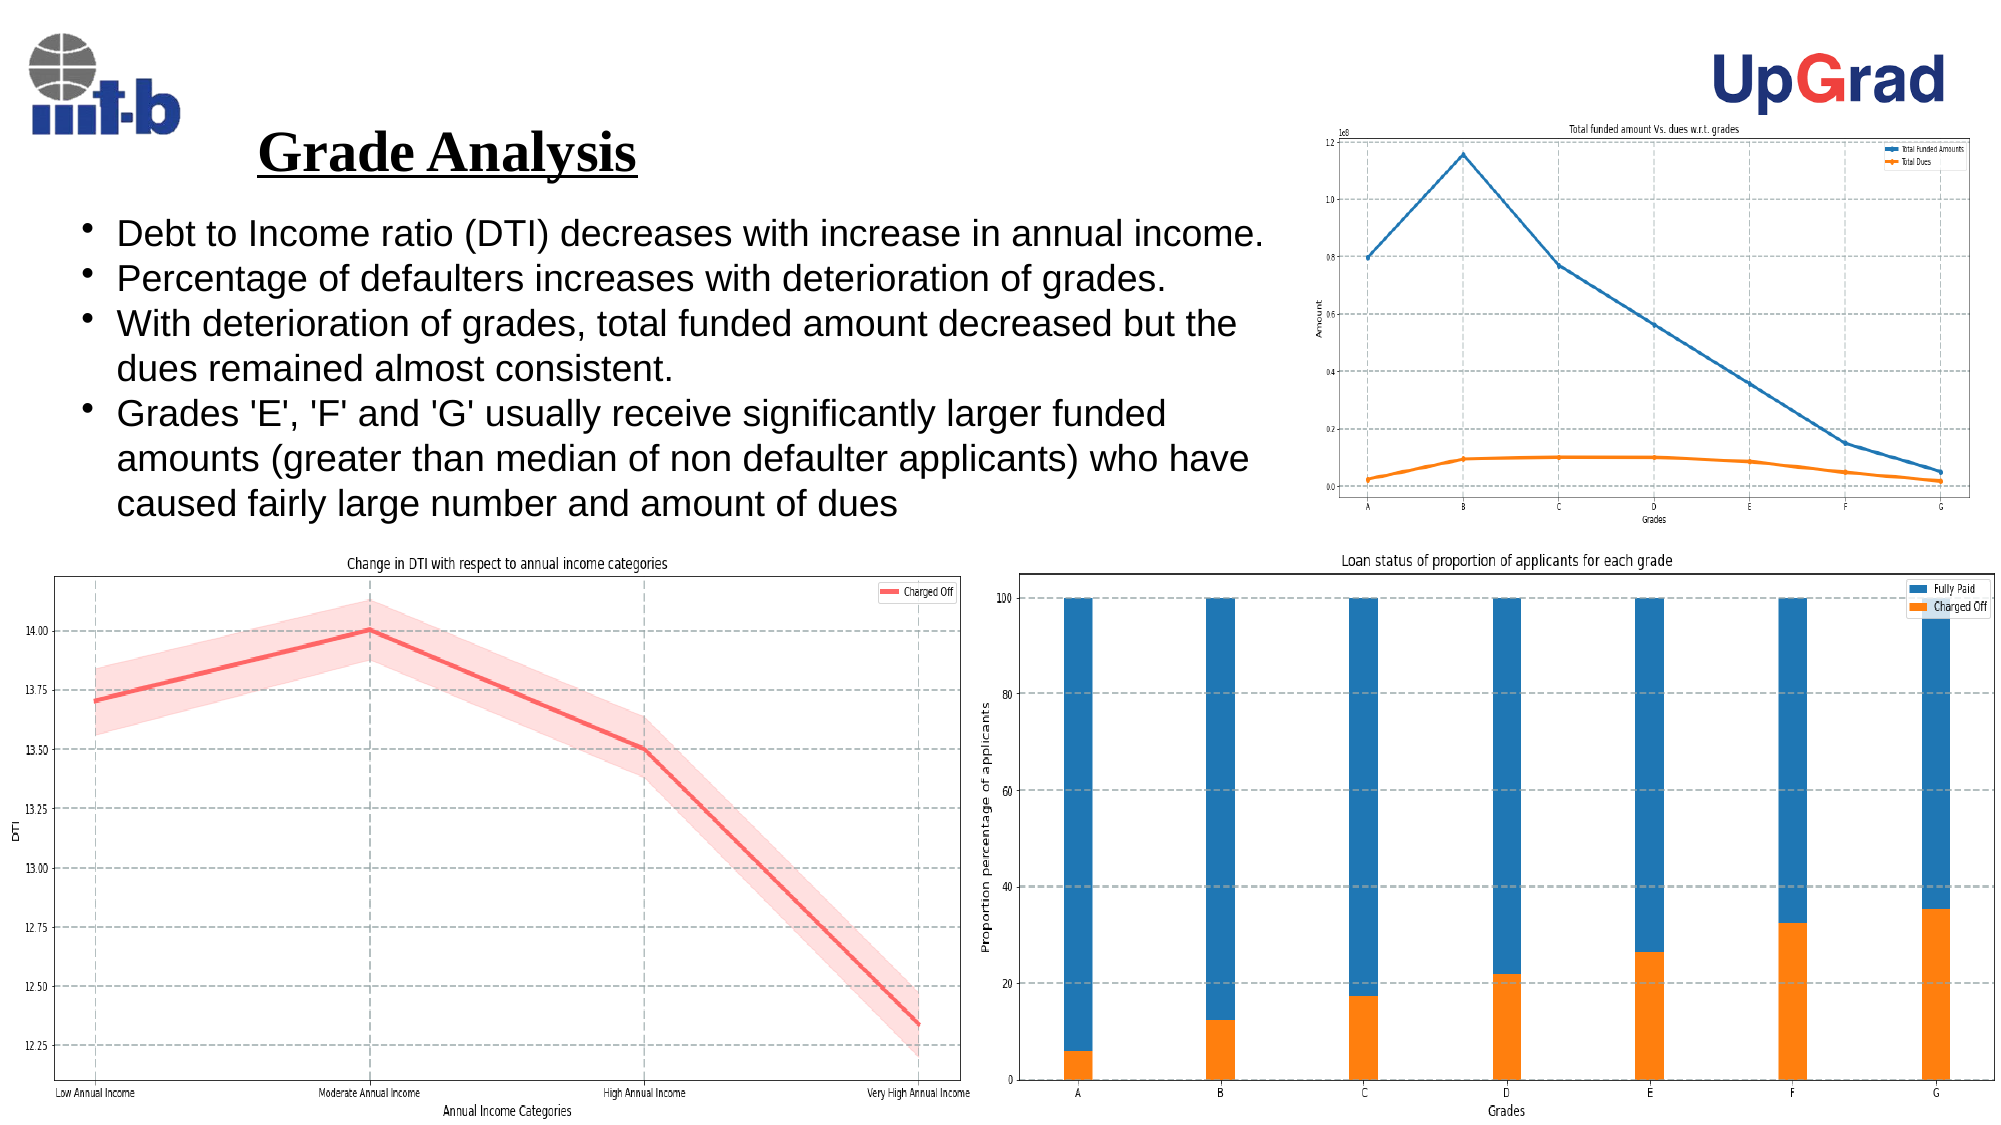

Grade Analysis
Debt to Income ratio (DTI) decreases with increase in annual income.
Percentage of defaulters increases with deterioration of grades.
With deterioration of grades, total funded amount decreased but the dues remained almost consistent.
Grades 'E', 'F' and 'G' usually receive significantly larger funded amounts (greater than median of non defaulter applicants) who have caused fairly large number and amount of dues